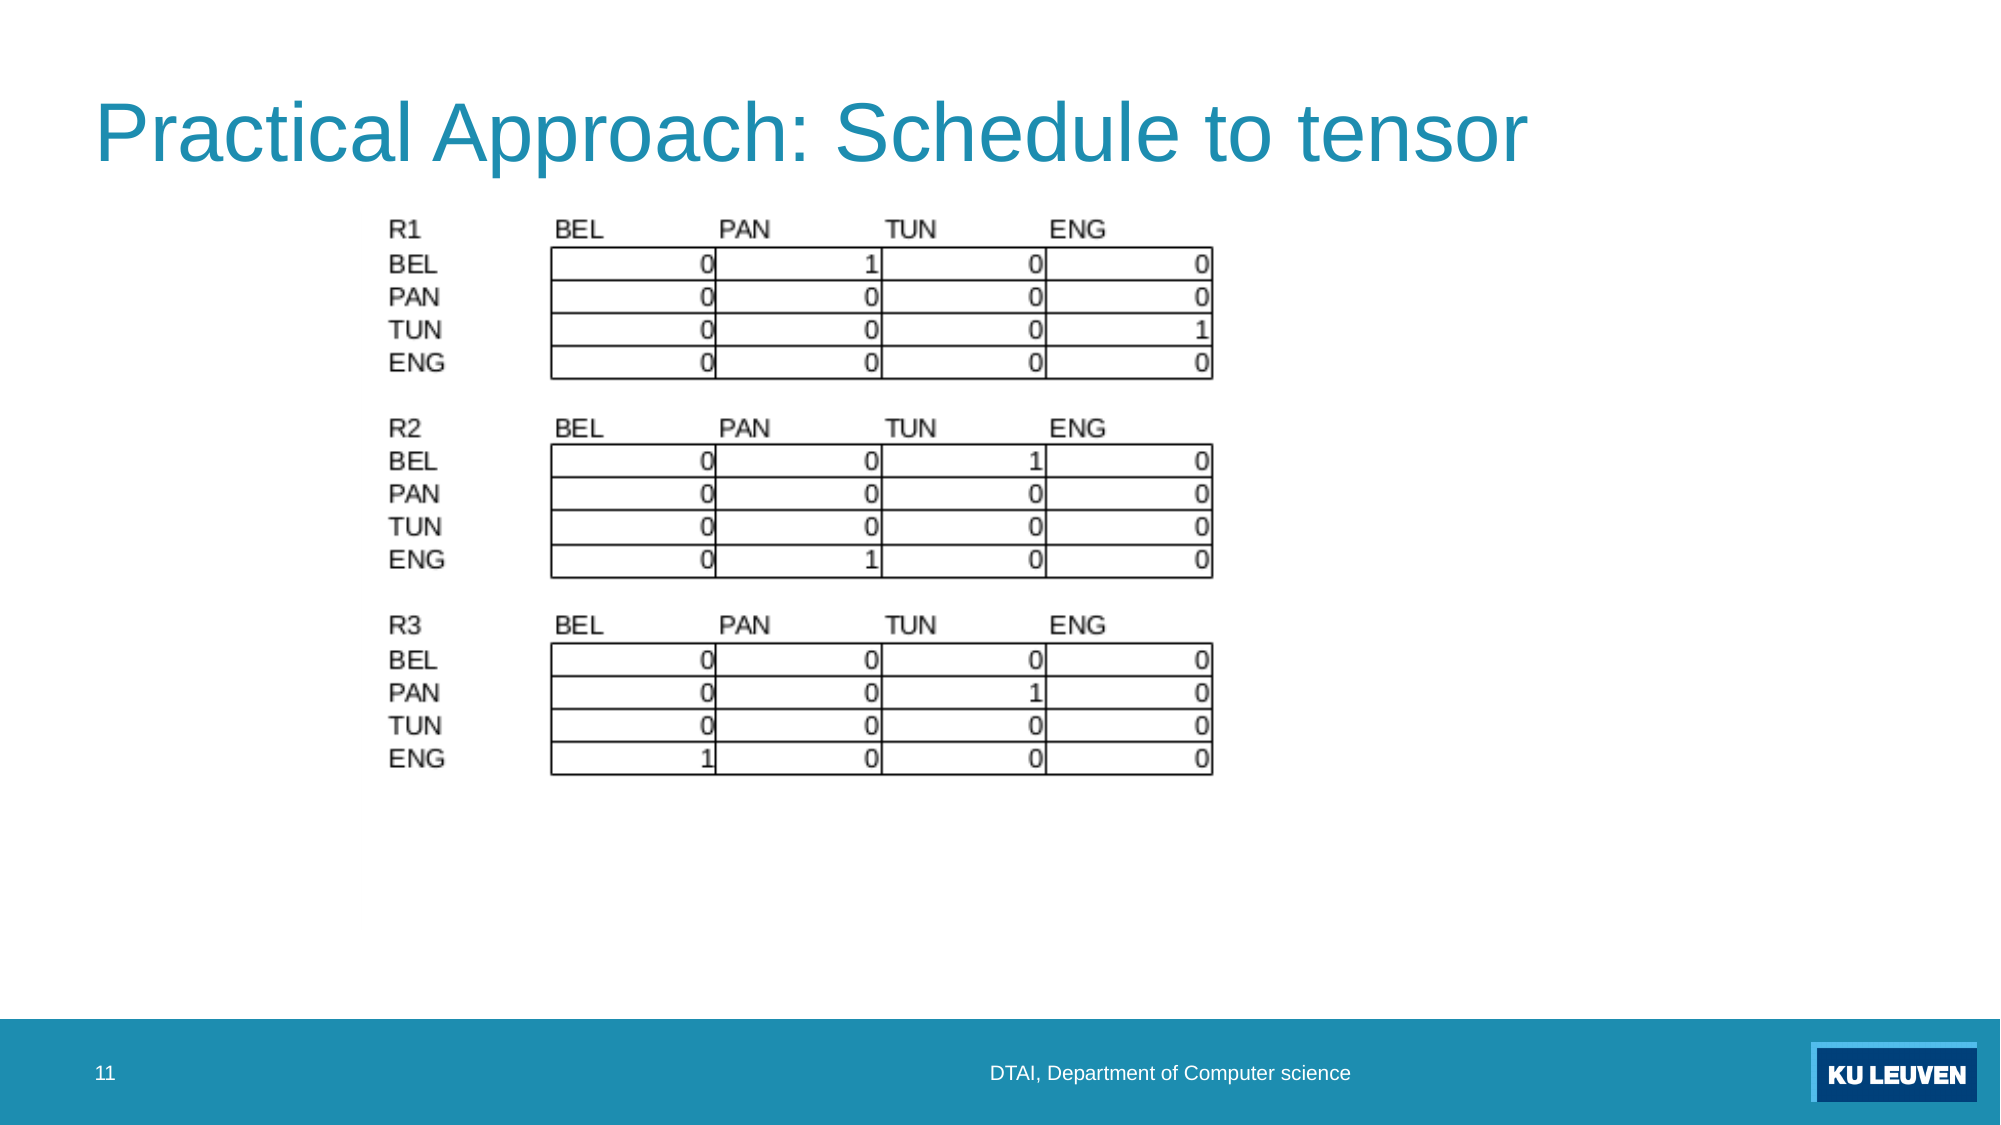

# Practical Approach: Schedule to tensor
DTAI, Department of Computer science